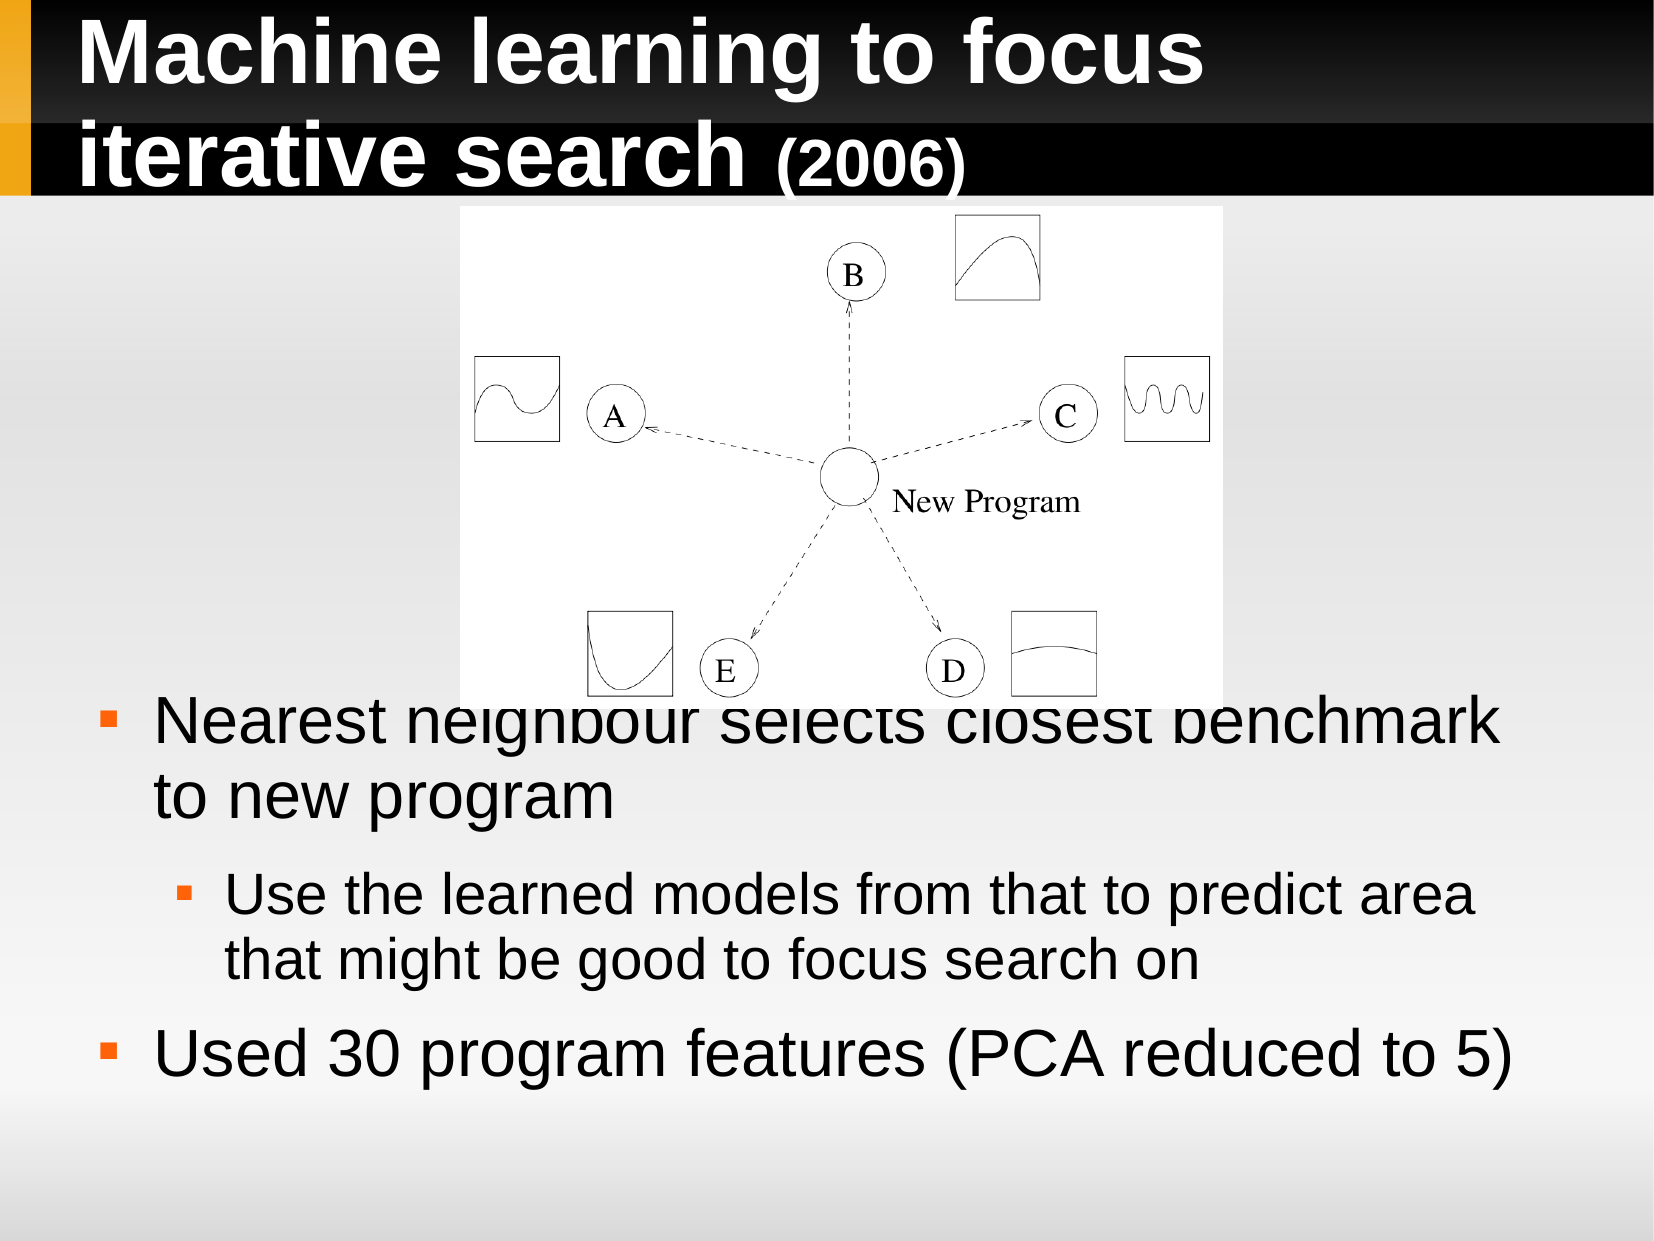

# Machine learning to focus iterative search (2006)
Nearest neighbour selects closest benchmark to new program
Use the learned models from that to predict area that might be good to focus search on
Used 30 program features (PCA reduced to 5)